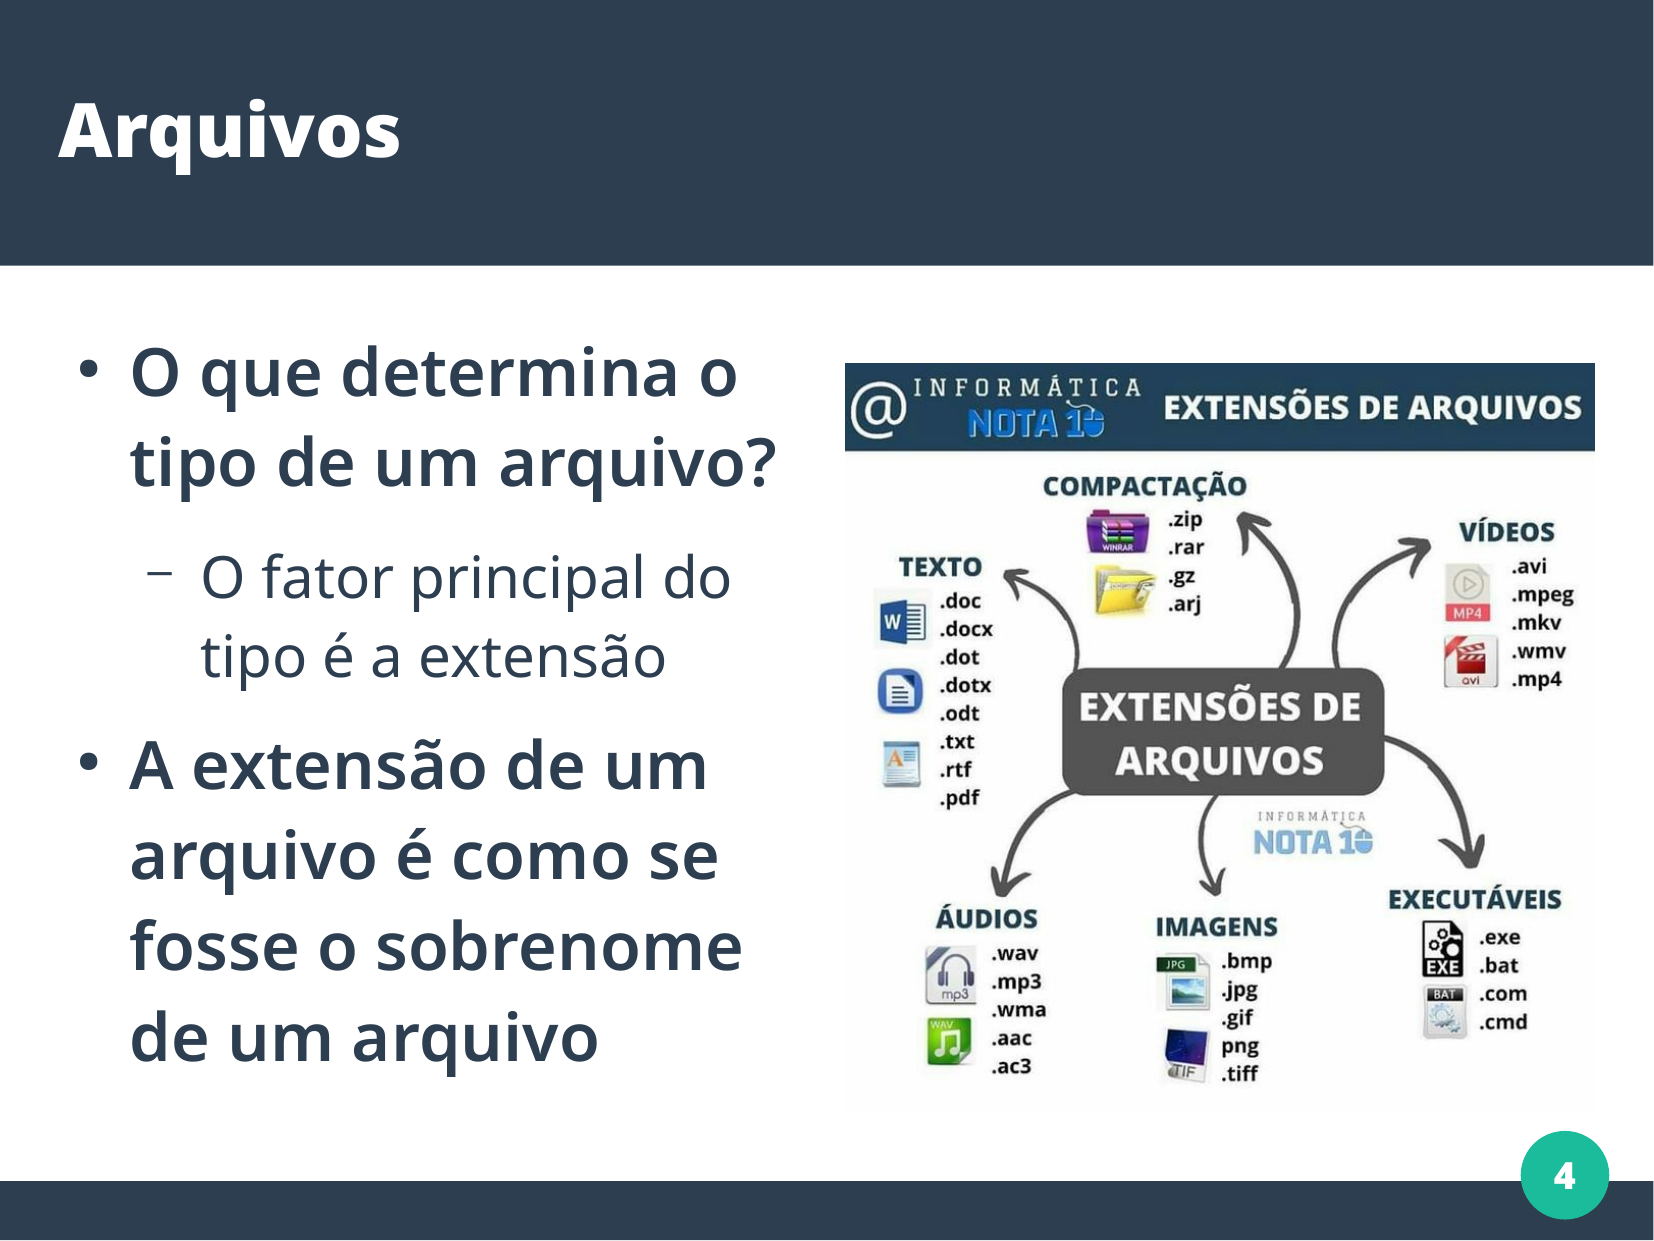

# Arquivos
O que determina o tipo de um arquivo?
O fator principal do tipo é a extensão
A extensão de um arquivo é como se fosse o sobrenome de um arquivo
4